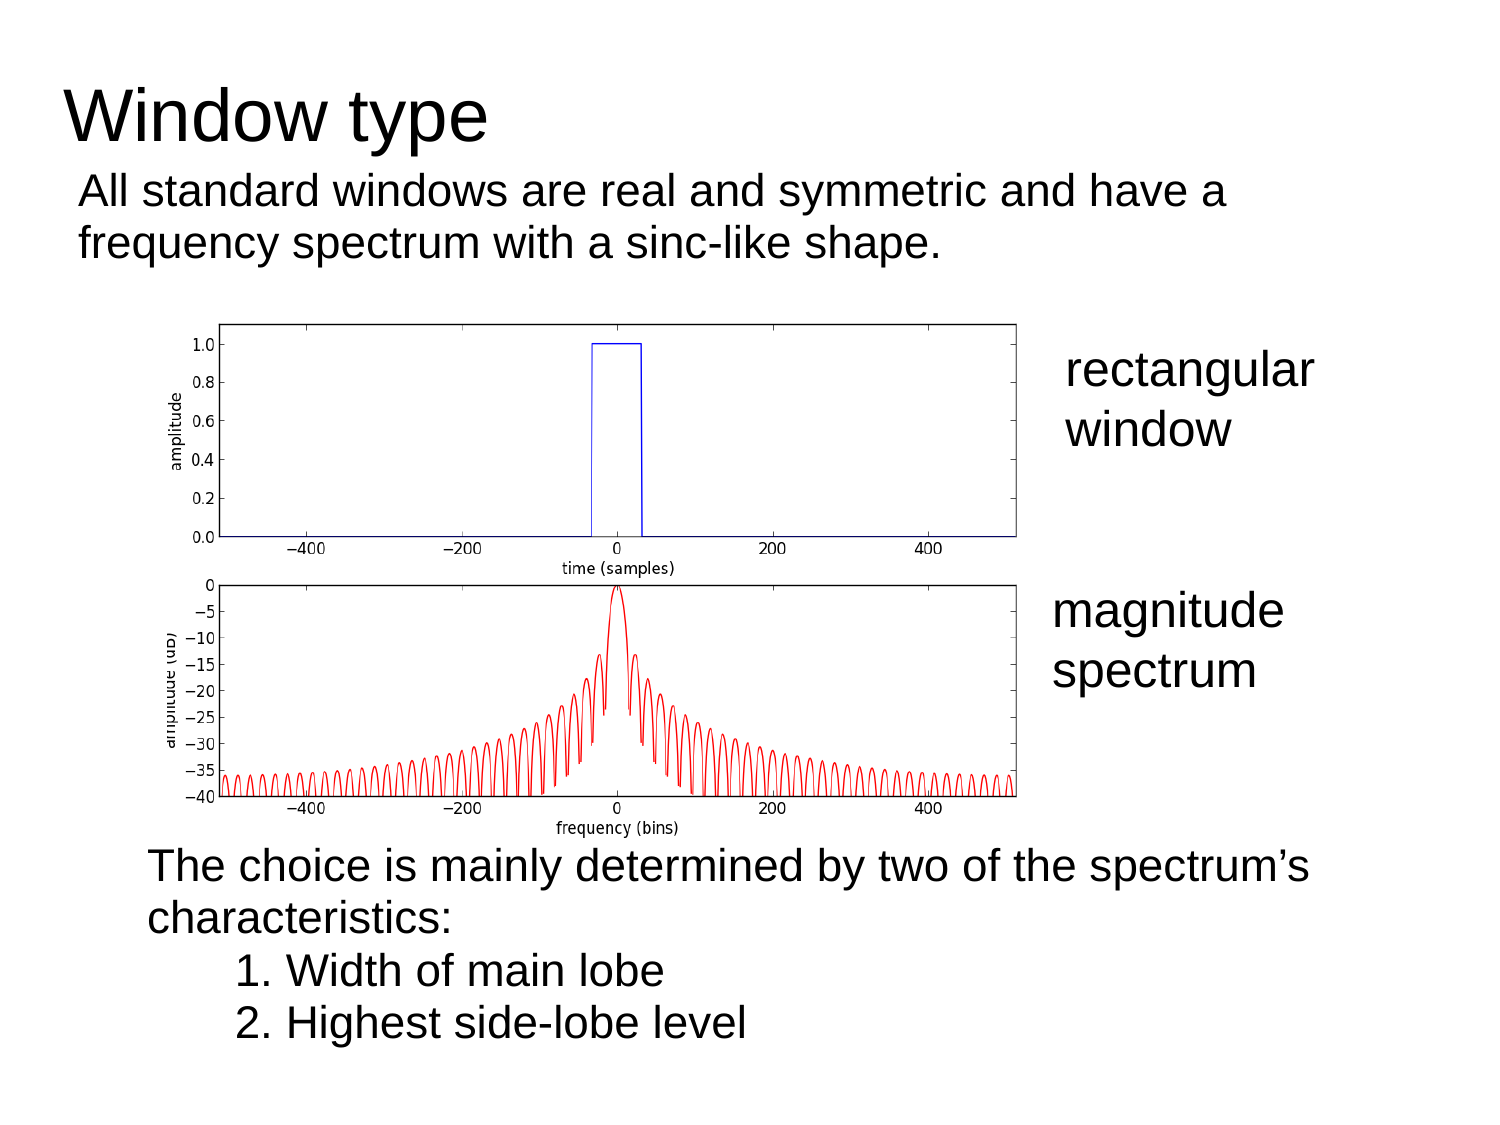

# Window type
All standard windows are real and symmetric and have a frequency spectrum with a sinc-like shape.
rectangular
window
magnitude
spectrum
The choice is mainly determined by two of the spectrum’s characteristics:
 1. Width of main lobe
 2. Highest side-lobe level